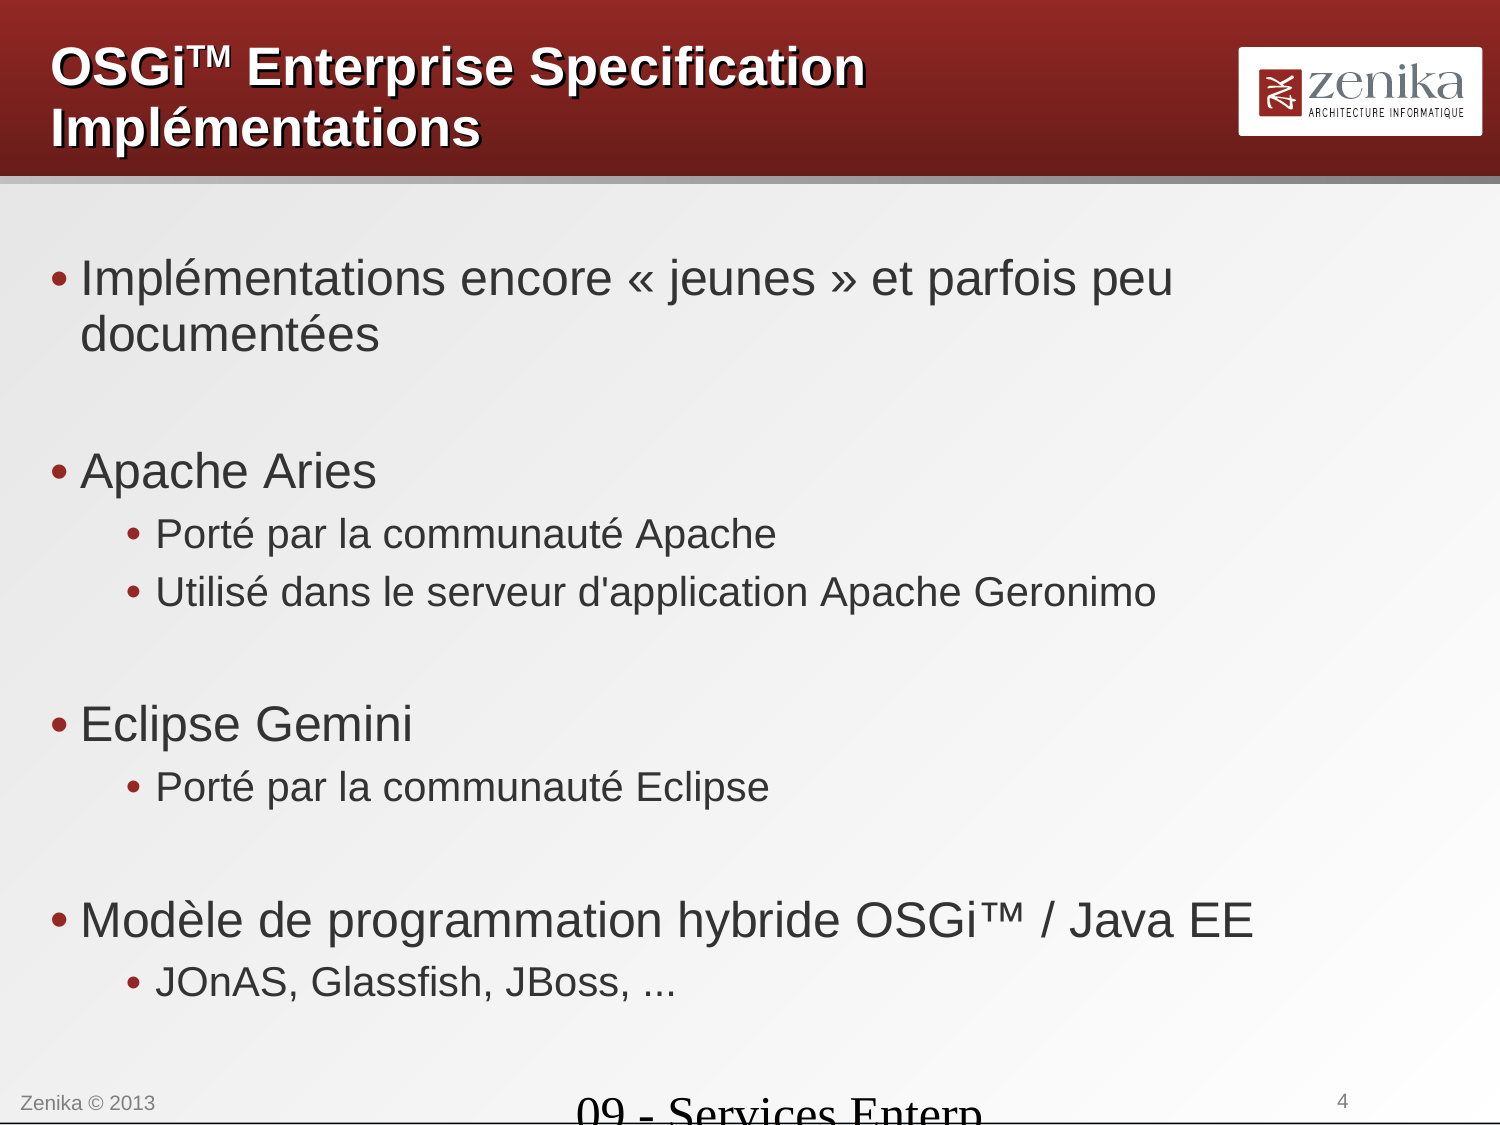

# OSGiTM Enterprise Specification Implémentations
Implémentations encore « jeunes » et parfois peu documentées
Apache Aries
Porté par la communauté Apache
Utilisé dans le serveur d'application Apache Geronimo
Eclipse Gemini
Porté par la communauté Eclipse
Modèle de programmation hybride OSGi™ / Java EE
JOnAS, Glassfish, JBoss, ...